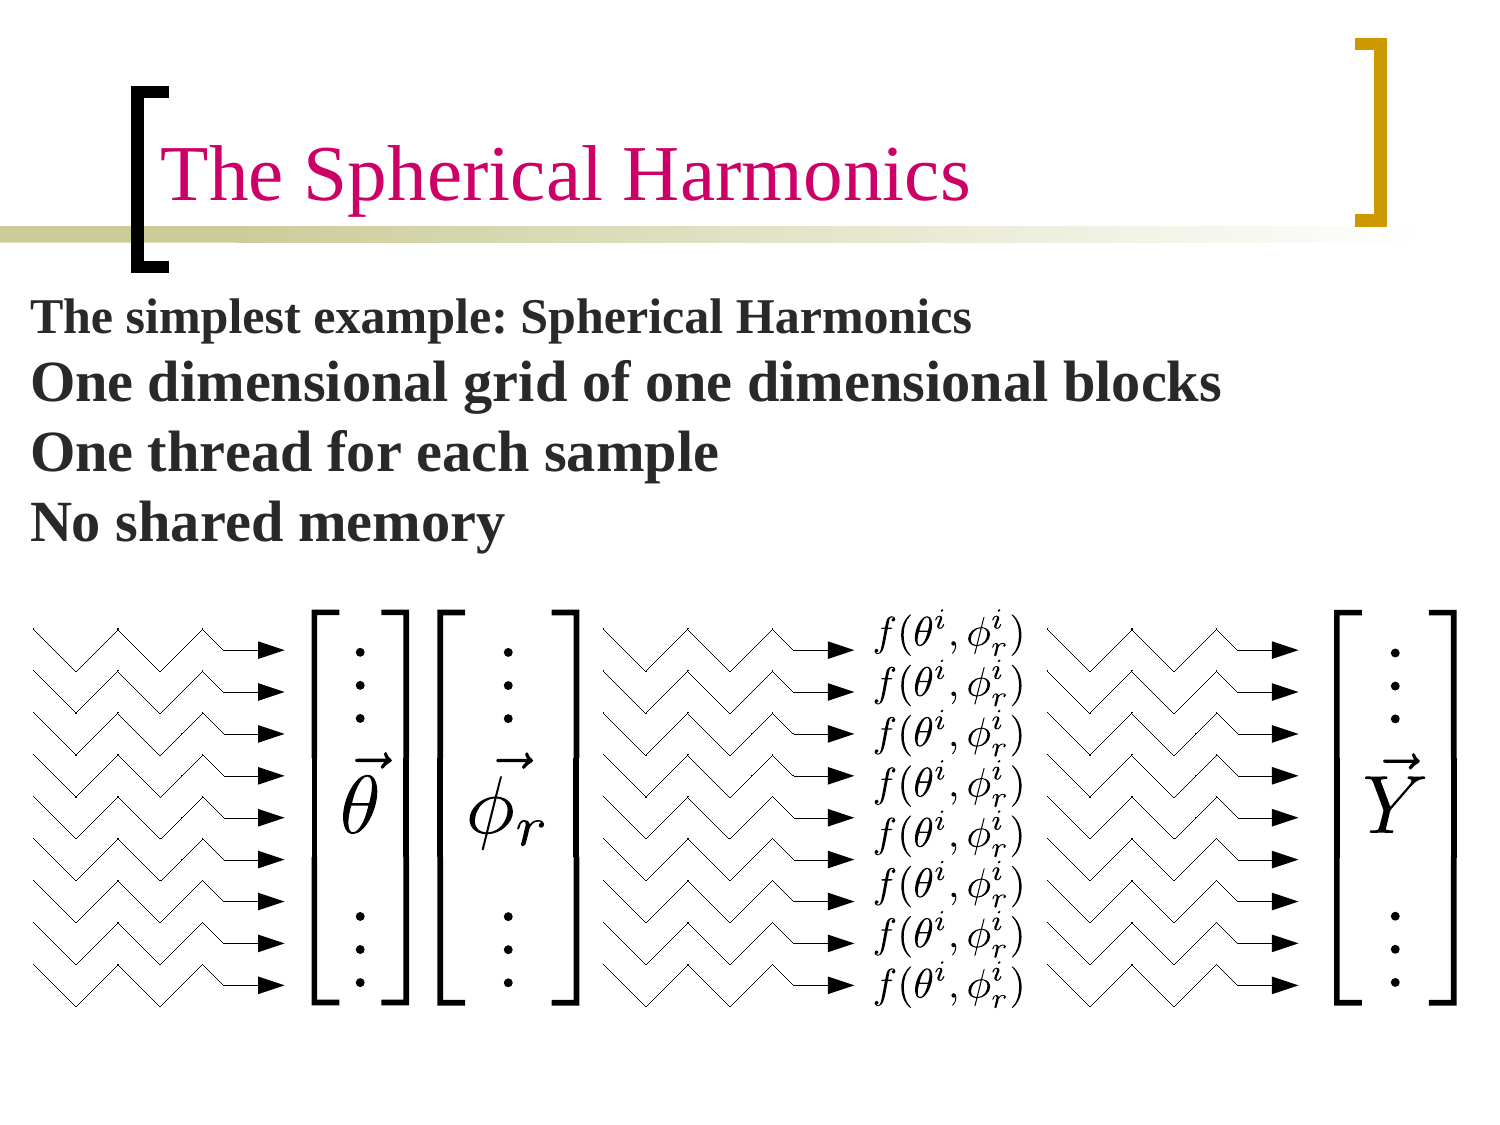

# The Spherical Harmonics
The simplest example: Spherical Harmonics
One dimensional grid of one dimensional blocks
One thread for each sample
No shared memory